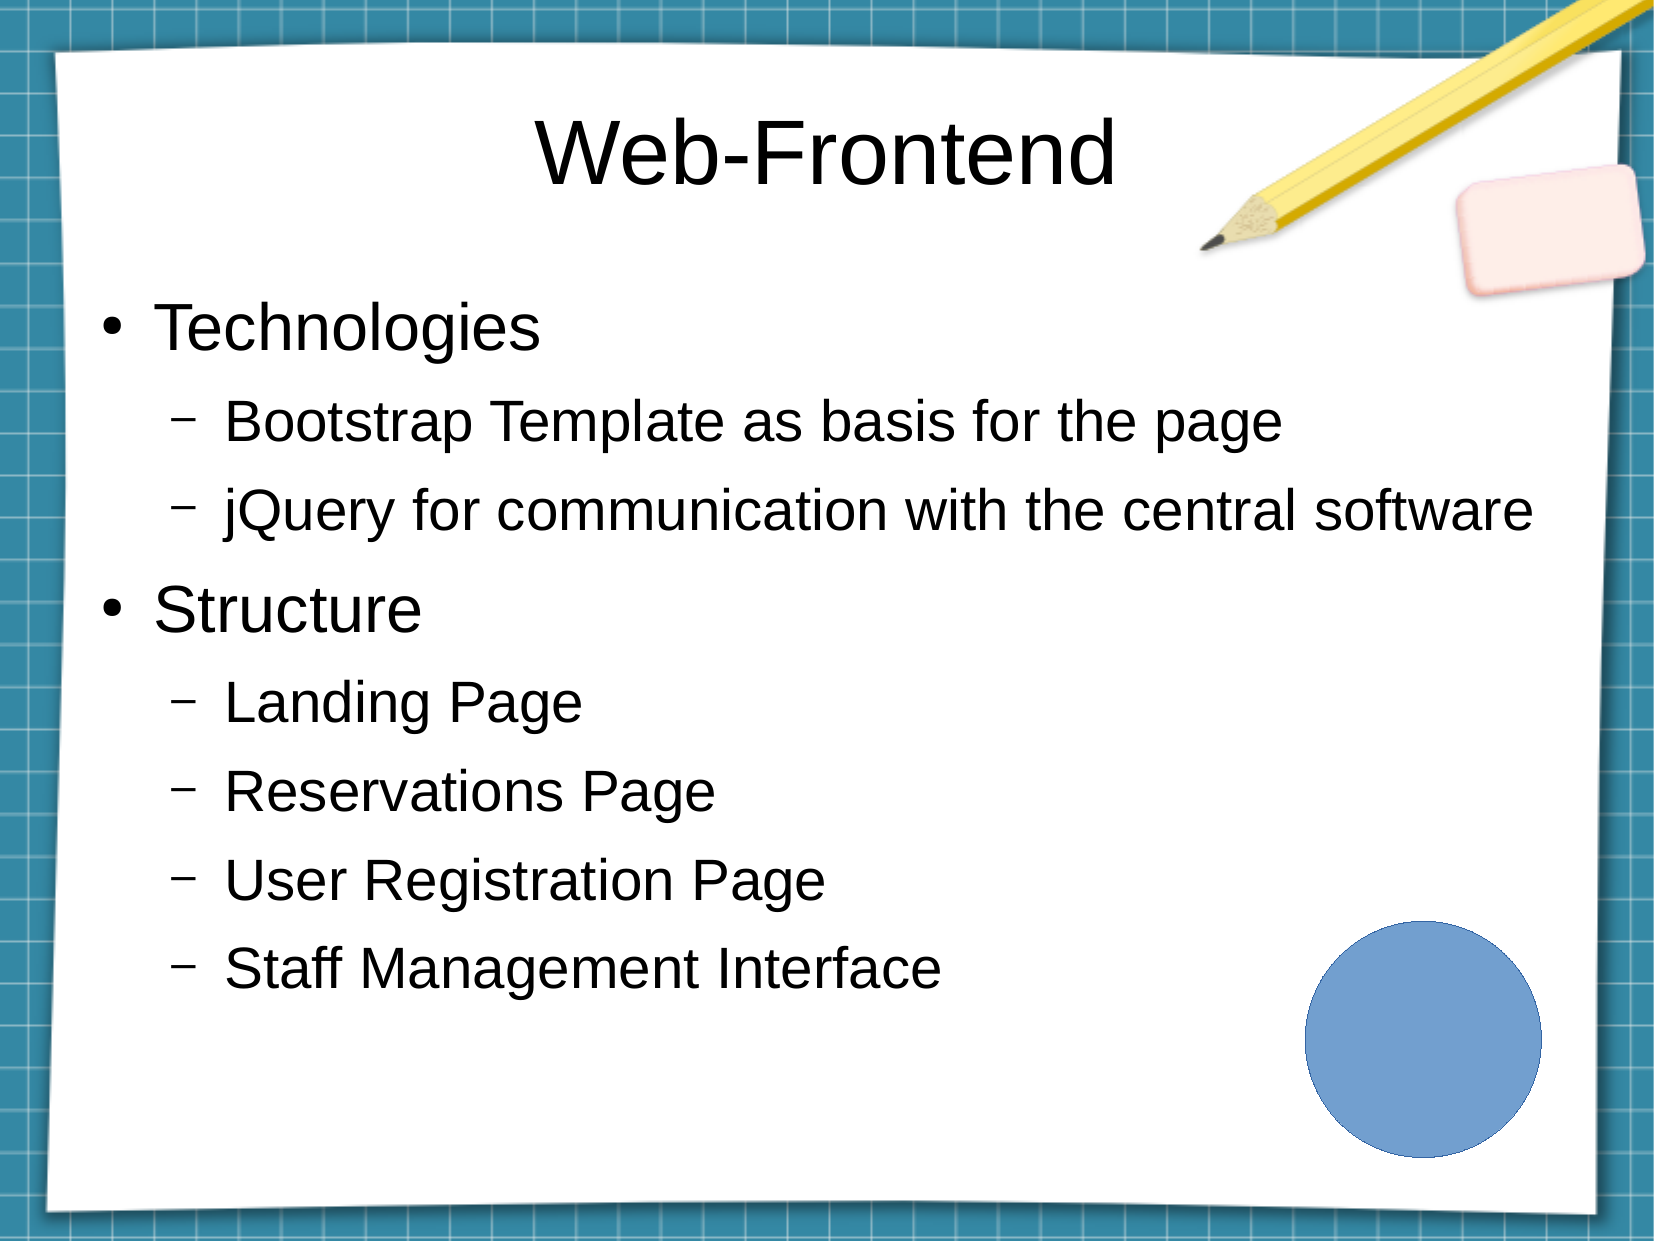

# Web-Frontend
Technologies
Bootstrap Template as basis for the page
jQuery for communication with the central software
Structure
Landing Page
Reservations Page
User Registration Page
Staff Management Interface